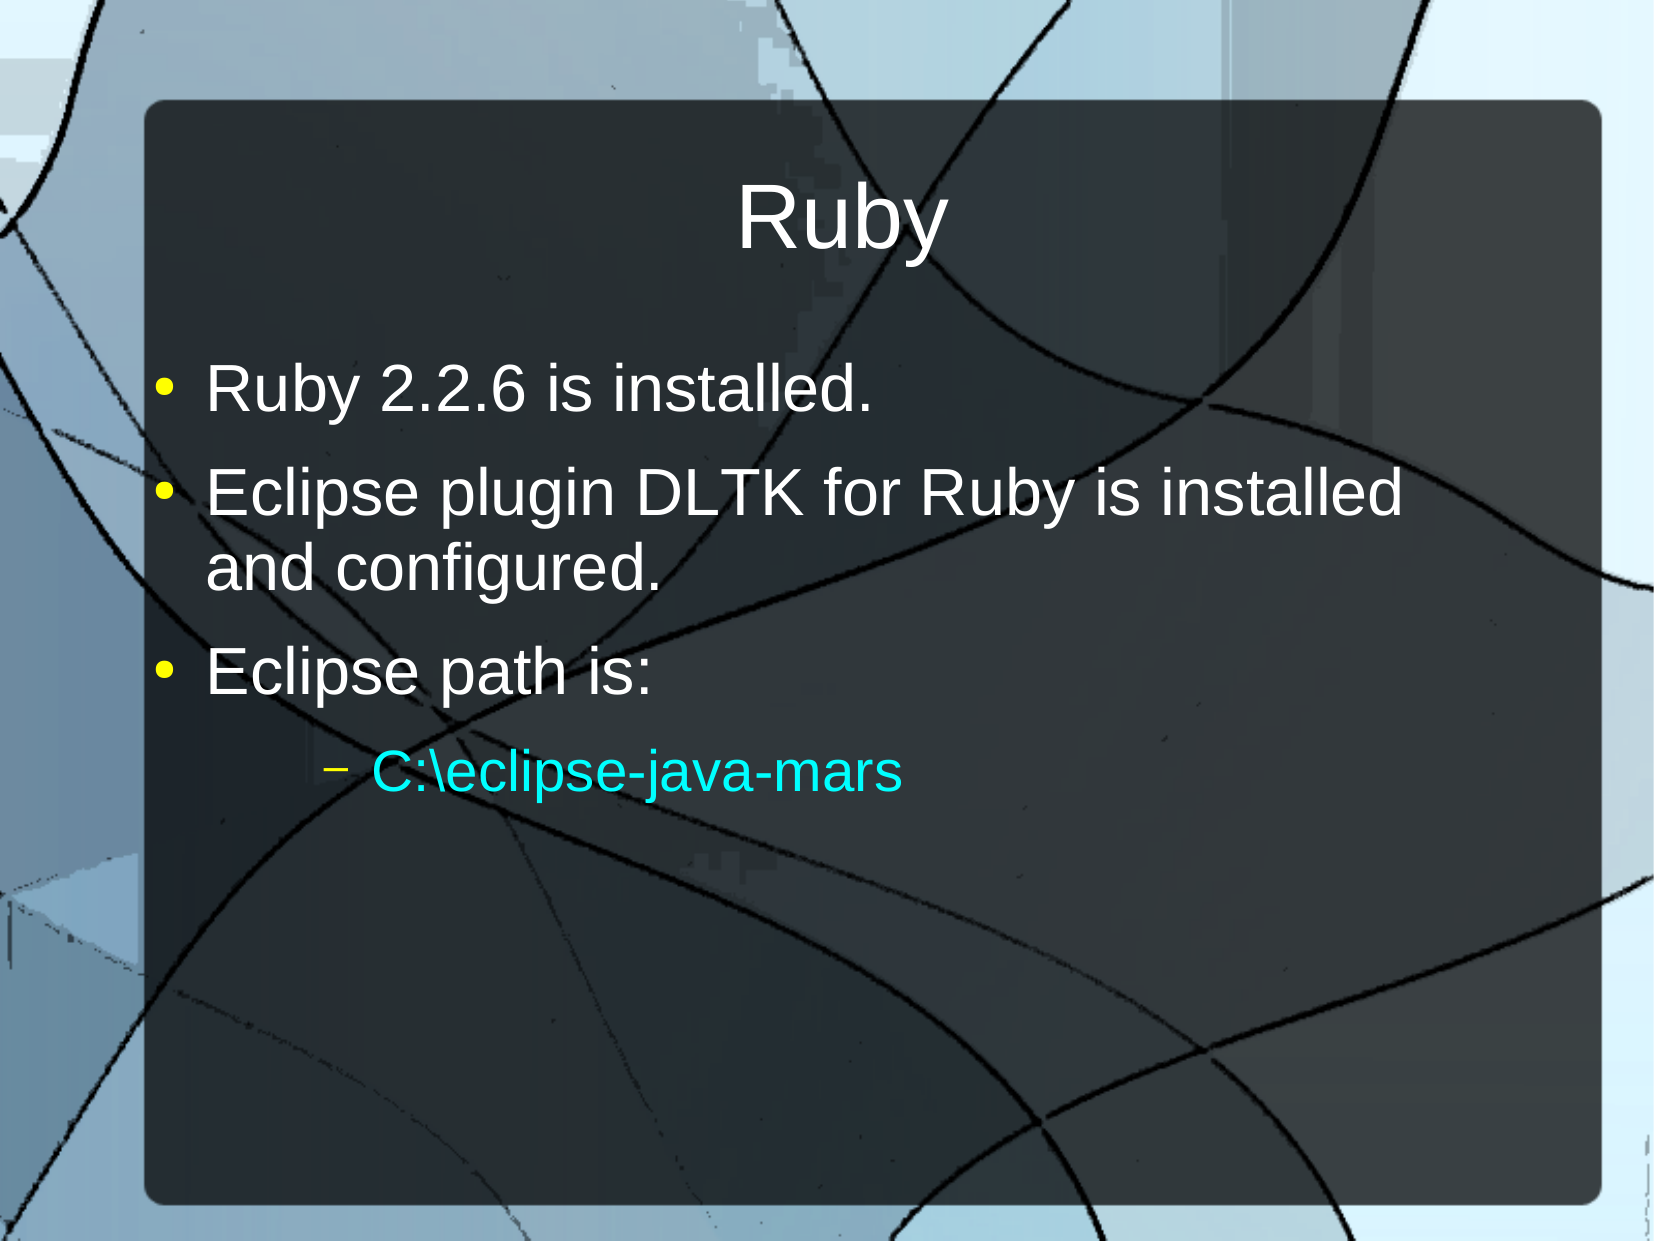

# Ruby
Ruby 2.2.6 is installed.
Eclipse plugin DLTK for Ruby is installed and configured.
Eclipse path is:
C:\eclipse-java-mars